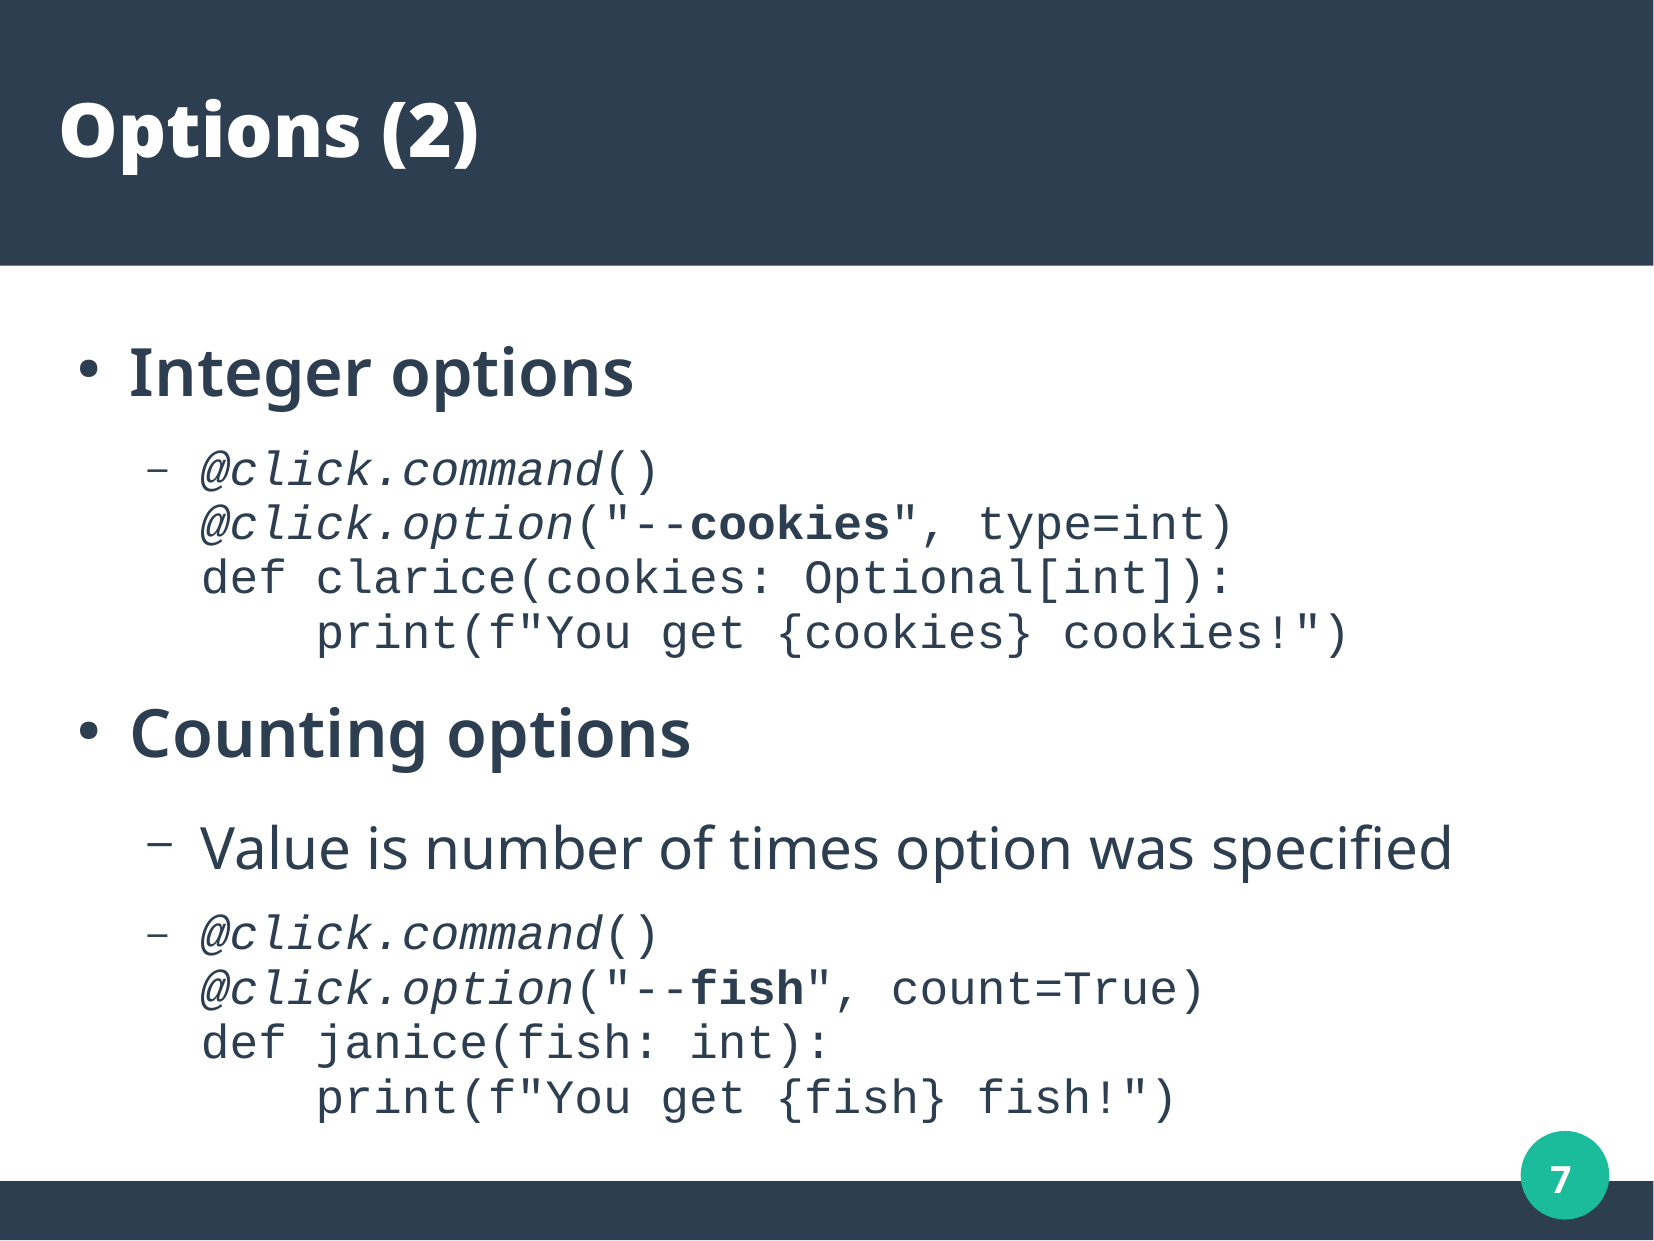

# Options (2)
Integer options
@click.command()
@click.option("--cookies", type=int)
def clarice(cookies: Optional[int]):
 print(f"You get {cookies} cookies!")
Counting options
Value is number of times option was specified
@click.command()
@click.option("--fish", count=True)
def janice(fish: int):
 print(f"You get {fish} fish!")